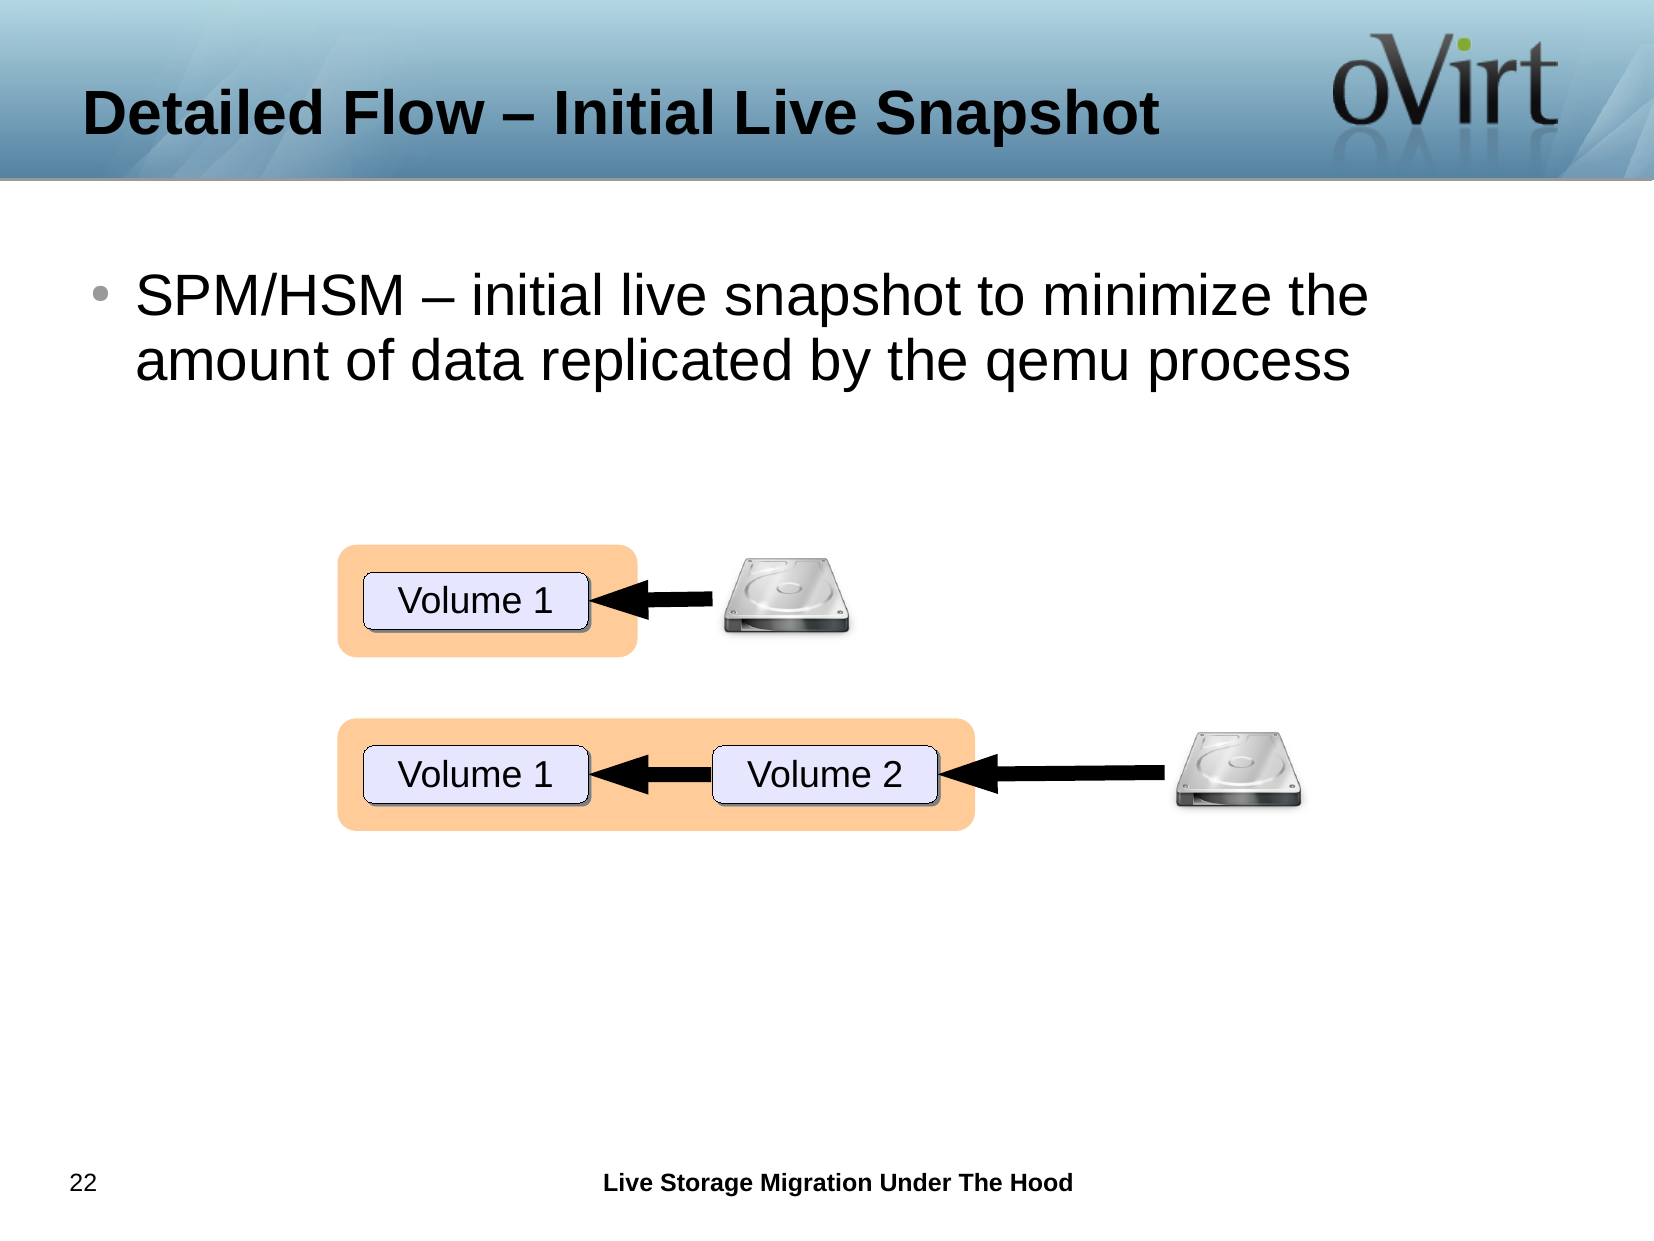

# Detailed Flow – Initial Live Snapshot
SPM/HSM – initial live snapshot to minimize the amount of data replicated by the qemu process
Volume 1
Volume 1
Volume 2